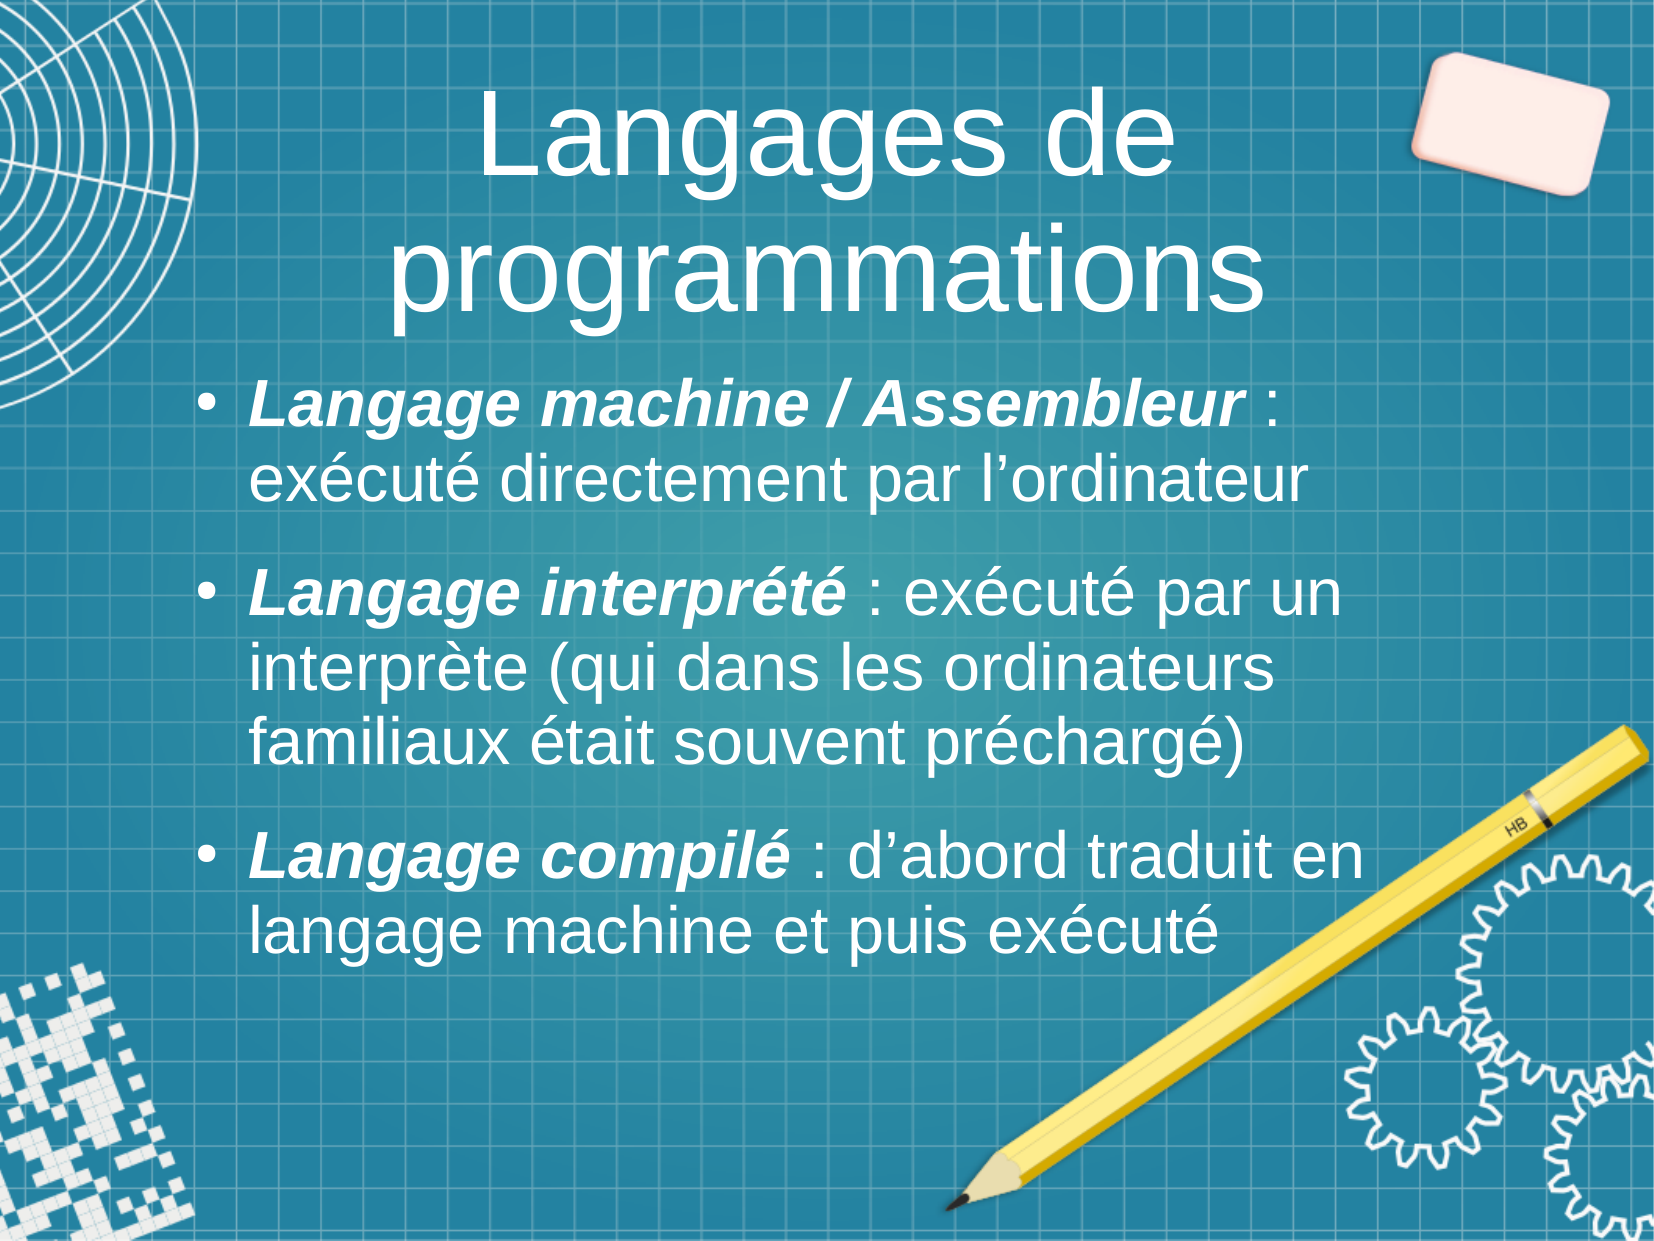

# Langages de programmations
Langage machine / Assembleur : exécuté directement par l’ordinateur
Langage interprété : exécuté par un interprète (qui dans les ordinateurs familiaux était souvent préchargé)
Langage compilé : d’abord traduit en langage machine et puis exécuté